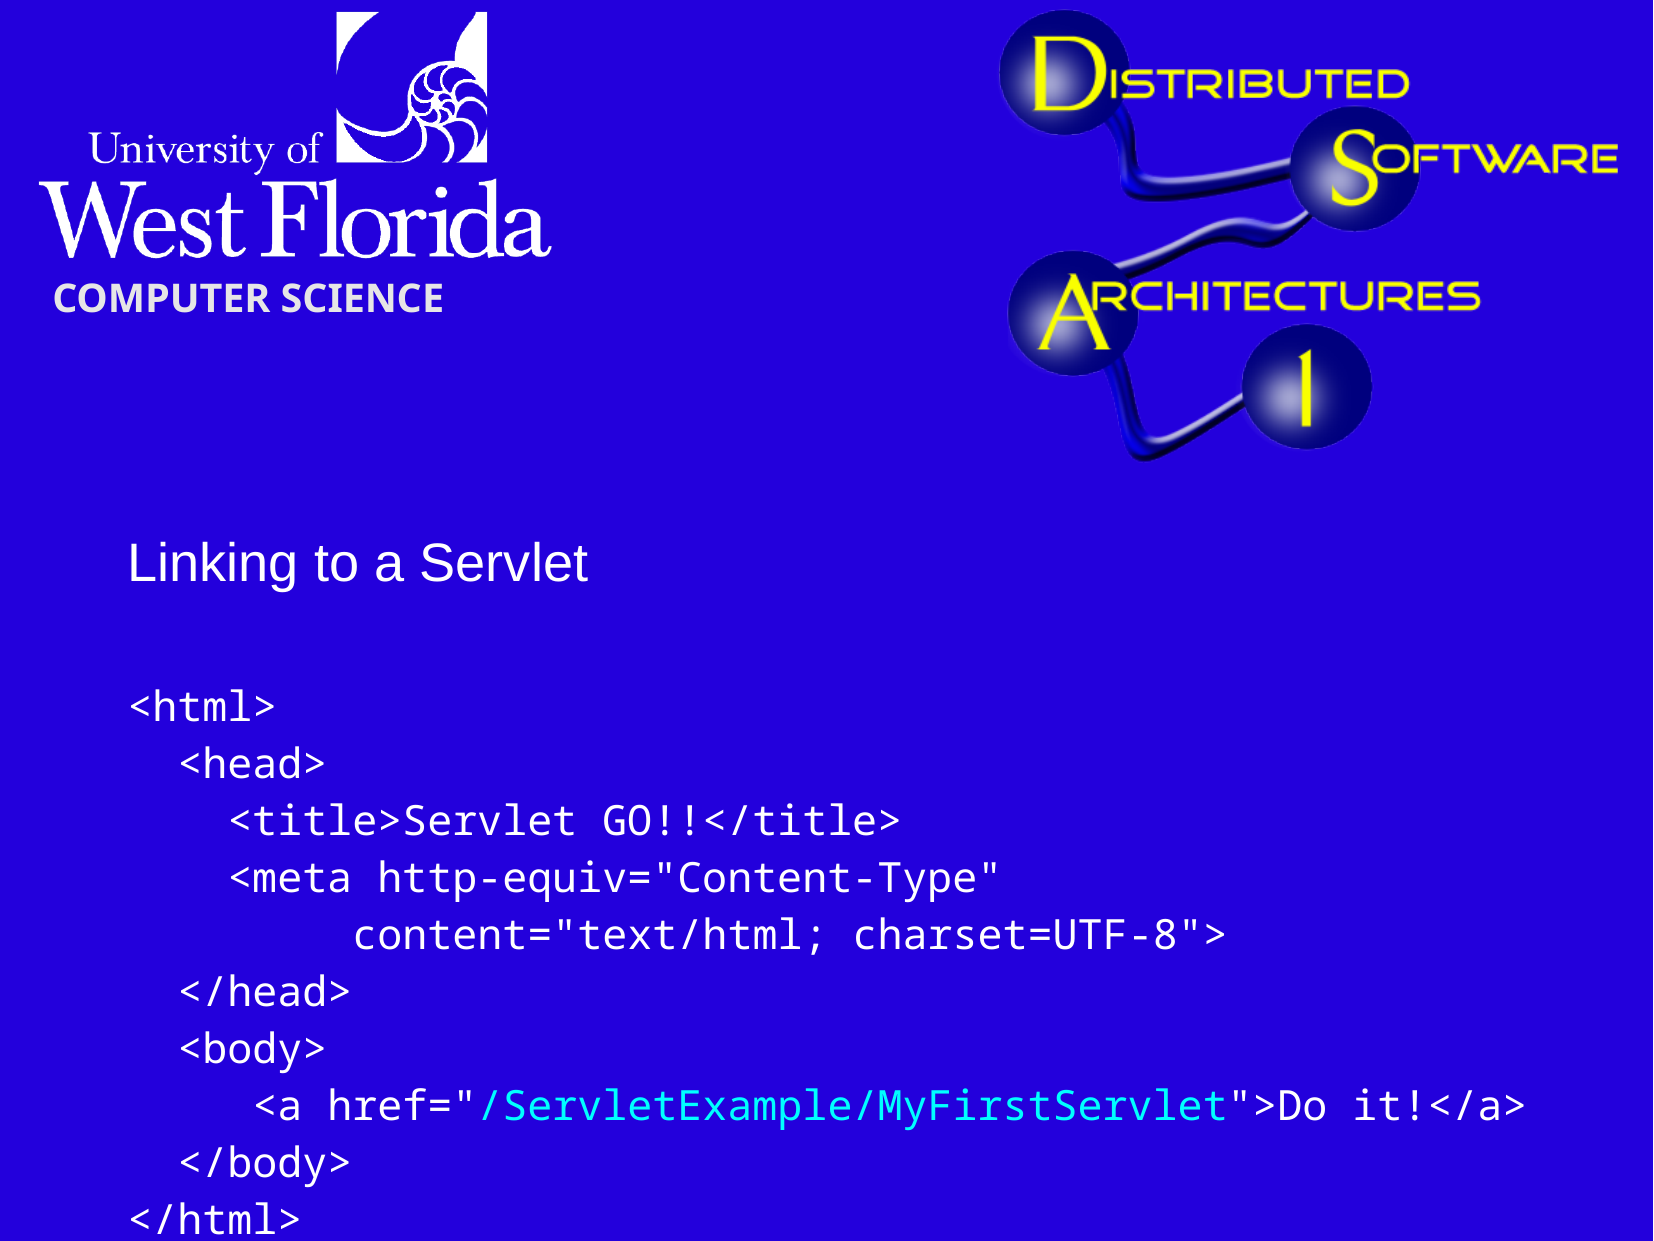

COMPUTER SCIENCE
Linking to a Servlet
<html>
 <head>
 <title>Servlet GO!!</title>
 <meta http-equiv="Content-Type"
			content="text/html; charset=UTF-8">
 </head>
 <body>
 <a href="/ServletExample/MyFirstServlet">Do it!</a>
 </body>
</html>